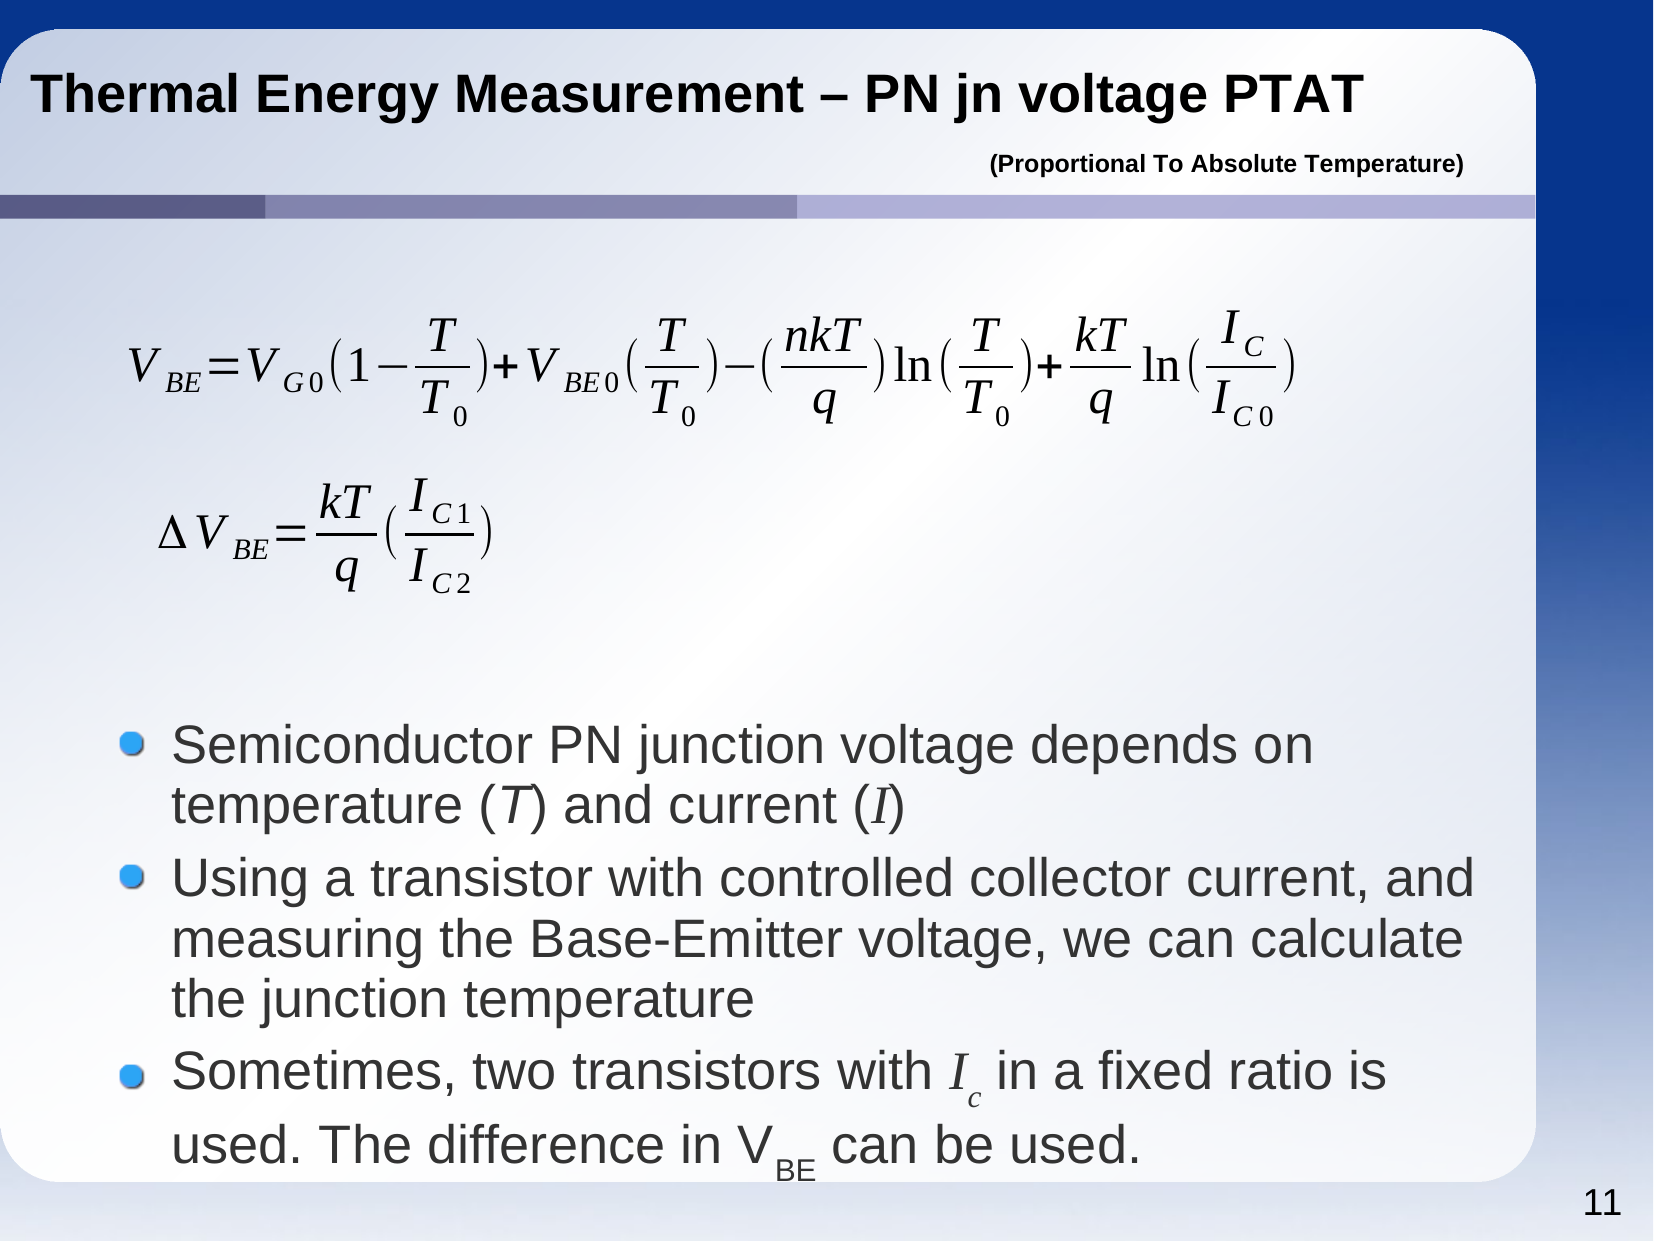

Thermal Energy Measurement – PN jn voltage PTAT
													(Proportional To Absolute Temperature)
# Semiconductor PN junction voltage depends on temperature (T) and current (I)
Using a transistor with controlled collector current, and measuring the Base-Emitter voltage, we can calculate the junction temperature
Sometimes, two transistors with Ic in a fixed ratio is used. The difference in VBE can be used.
11